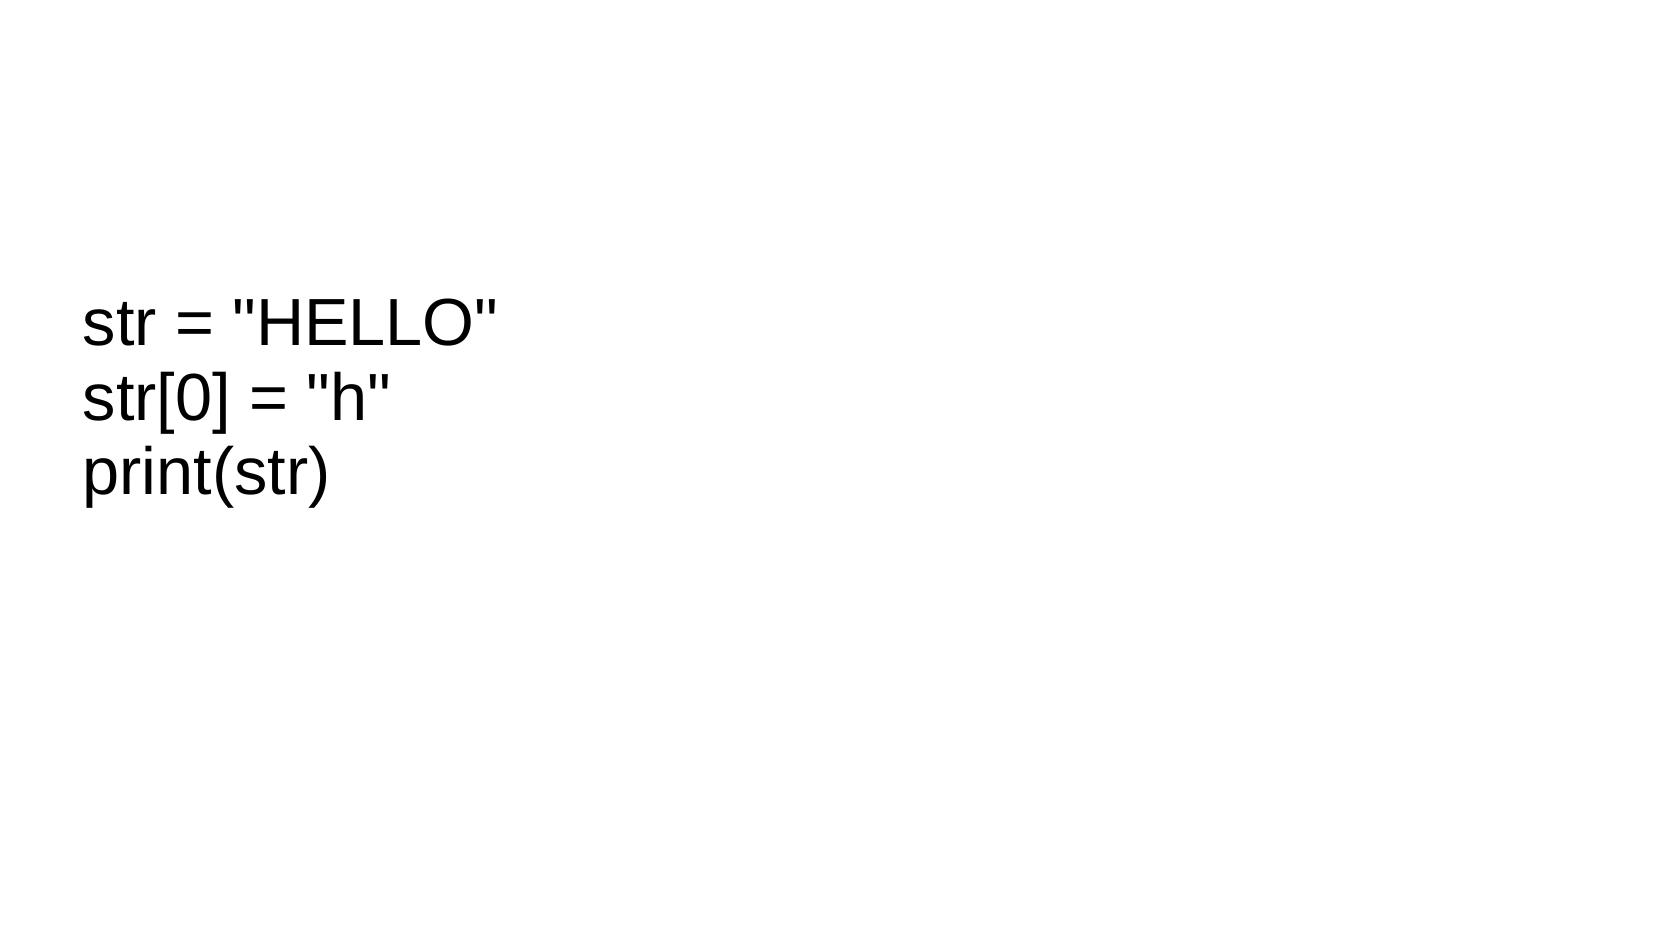

# str = "HELLO"
str[0] = "h"
print(str)